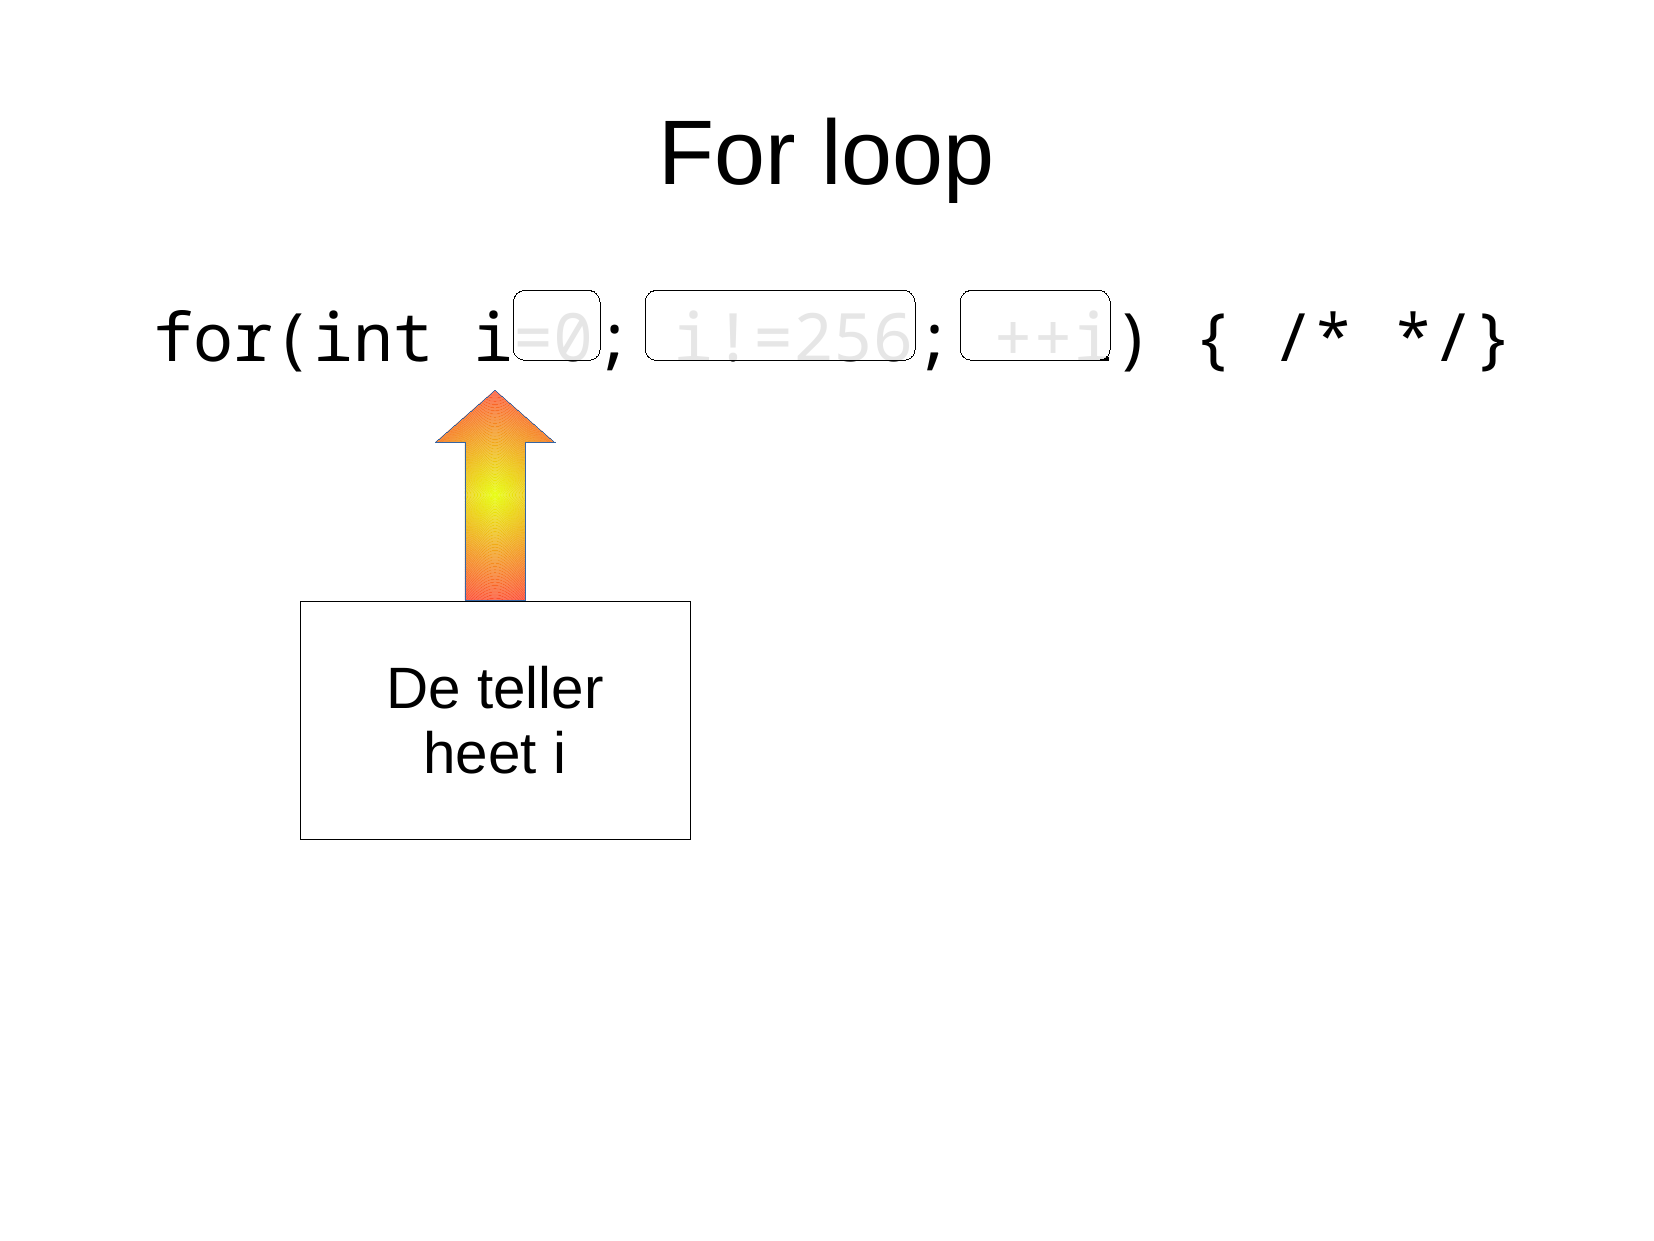

# For loop
for(int i=0; i!=256; ++i) { /* */}
De teller
heet i